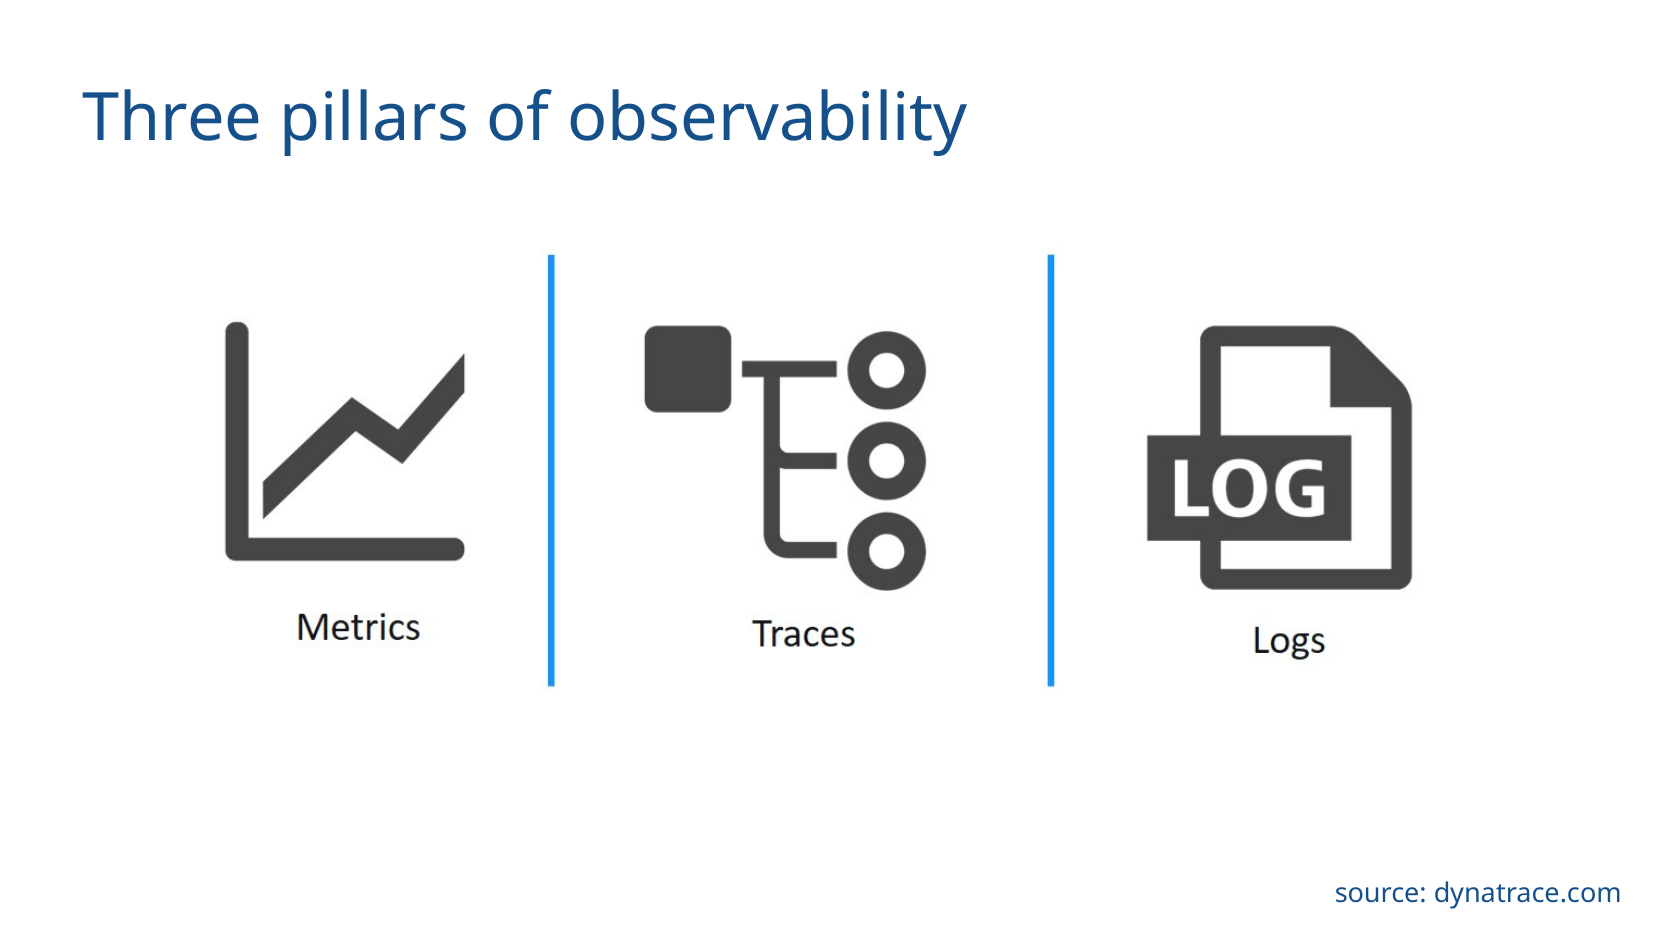

# Three pillars of observability
source: dynatrace.com